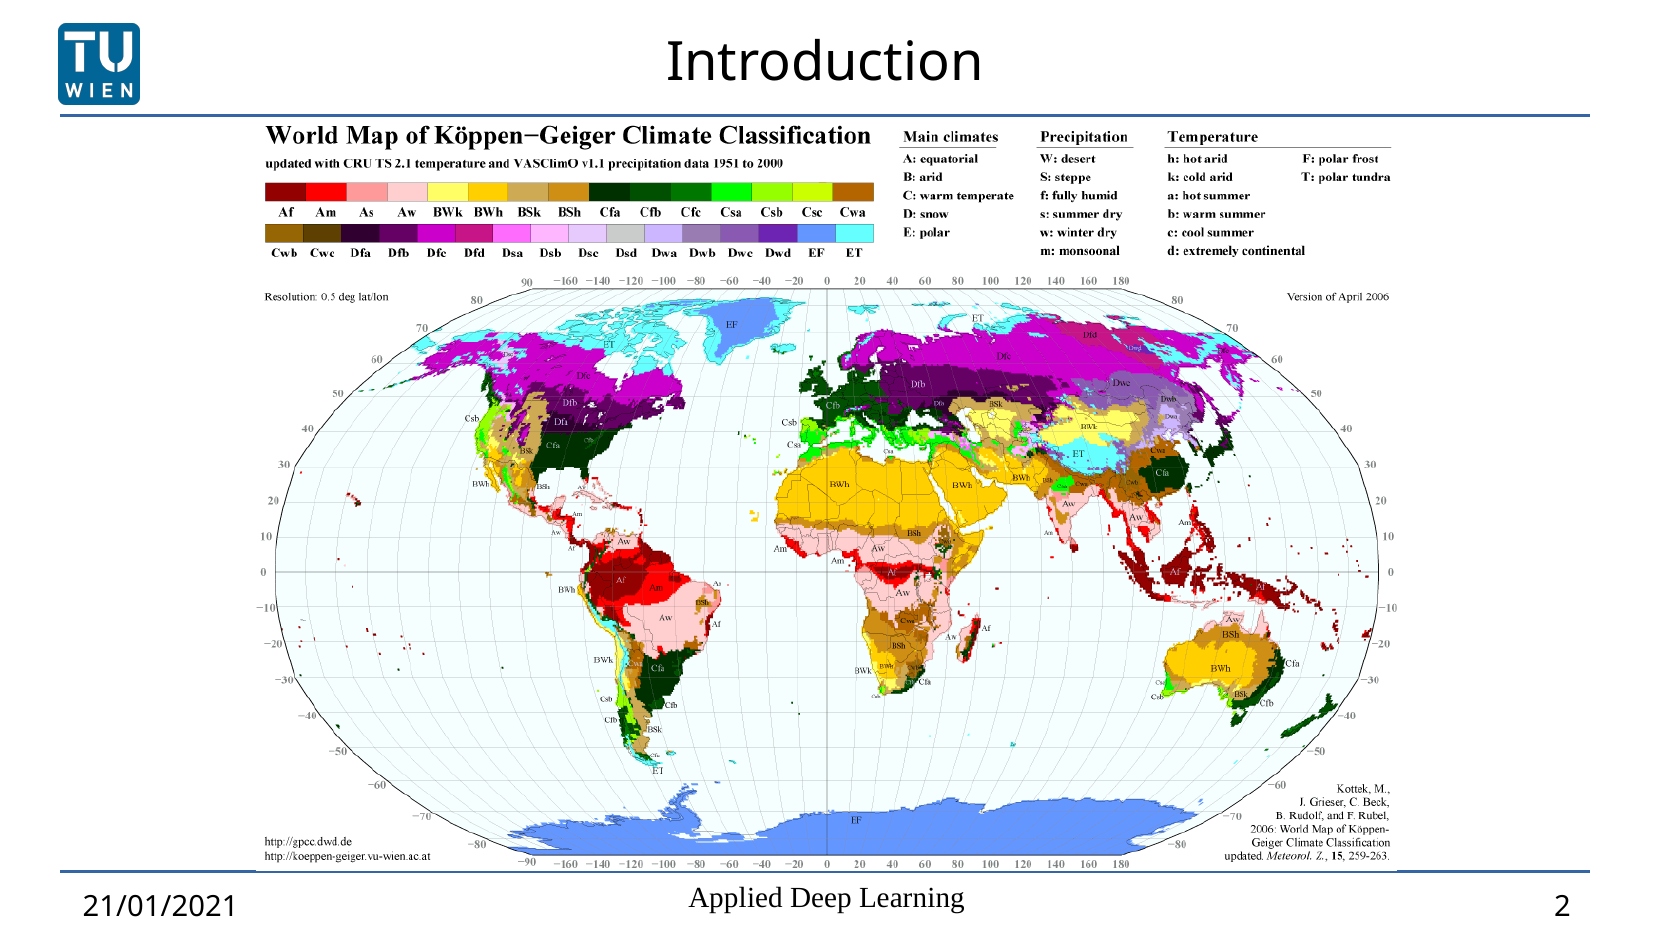

# Introduction
VODCA, EGU 2019
09/04/2019
2